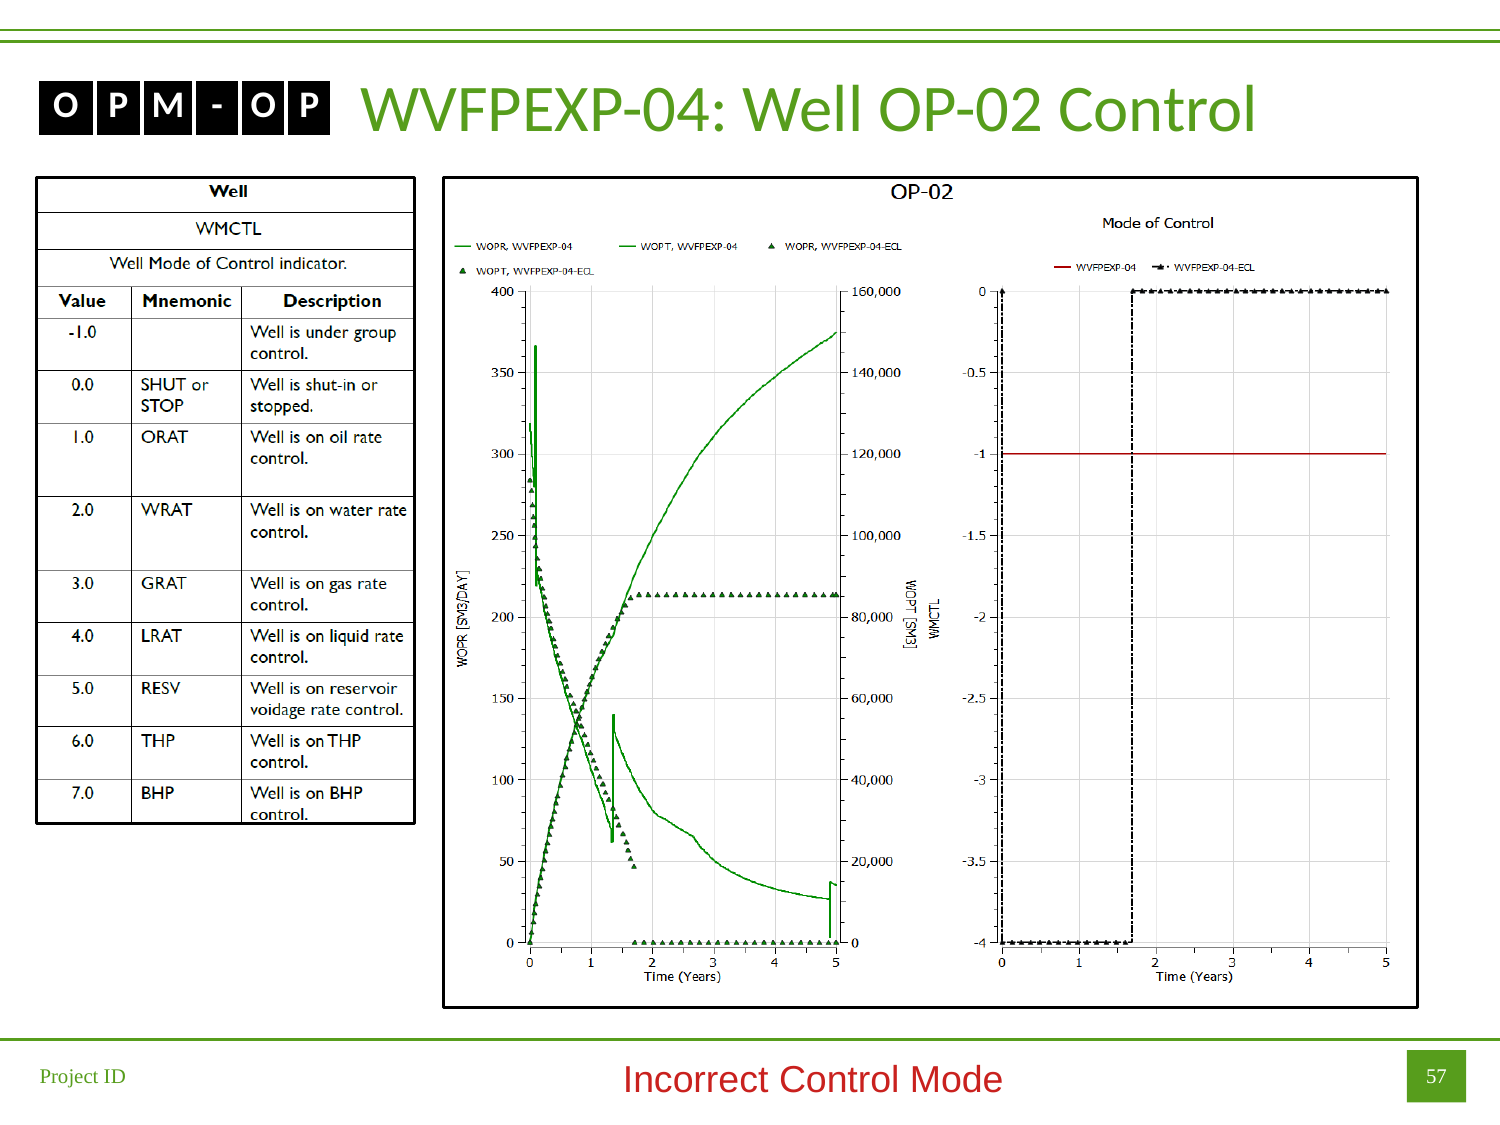

# WVFPEXP-04: Well OP-02 Control
Project ID
57
Incorrect Control Mode